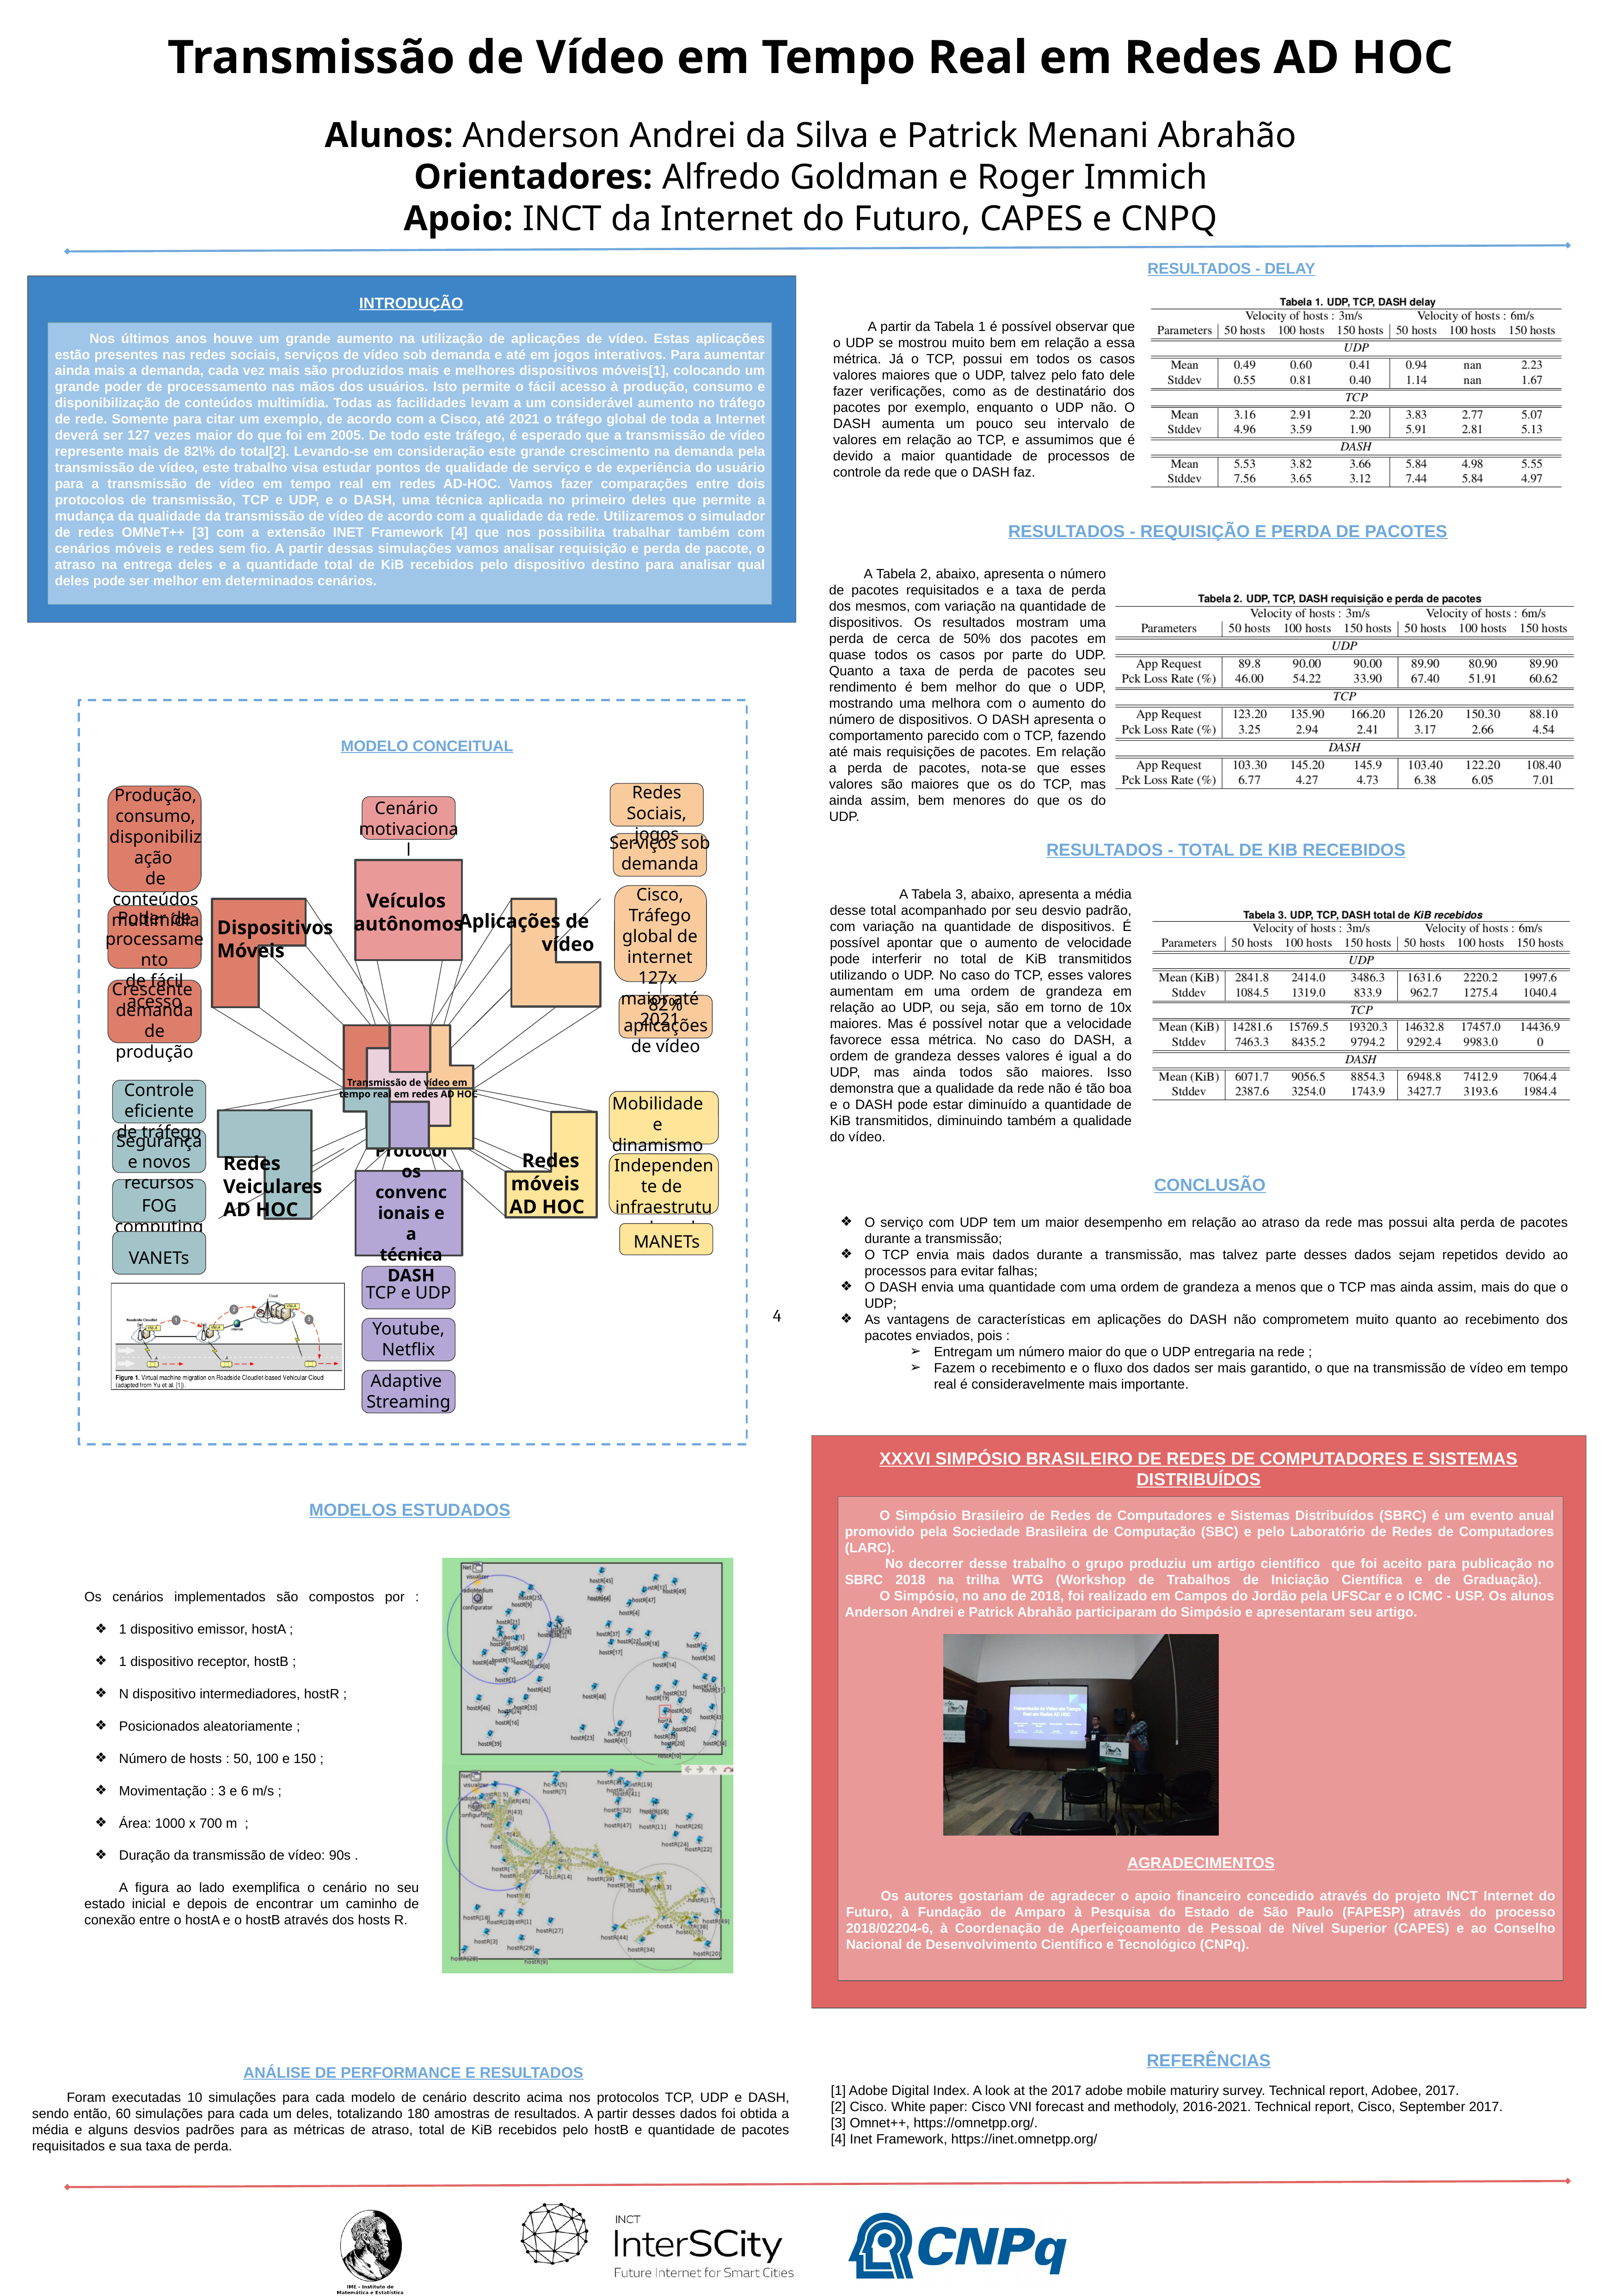

Transmissão de Vídeo em Tempo Real em Redes AD HOC
Alunos: Anderson Andrei da Silva e Patrick Menani Abrahão
Orientadores: Alfredo Goldman e Roger Immich
Apoio: INCT da Internet do Futuro, CAPES e CNPQ
RESULTADOS - DELAY
INTRODUÇÃO
	A partir da Tabela 1 é possível observar que o UDP se mostrou muito bem em relação a essa métrica. Já o TCP, possui em todos os casos valores maiores que o UDP, talvez pelo fato dele fazer verificações, como as de destinatário dos pacotes por exemplo, enquanto o UDP não. O DASH aumenta um pouco seu intervalo de valores em relação ao TCP, e assumimos que é devido a maior quantidade de processos de controle da rede que o DASH faz.
Nos últimos anos houve um grande aumento na utilização de aplicações de vídeo. Estas aplicações estão presentes nas redes sociais, serviços de vídeo sob demanda e até em jogos interativos. Para aumentar ainda mais a demanda, cada vez mais são produzidos mais e melhores dispositivos móveis[1], colocando um grande poder de processamento nas mãos dos usuários. Isto permite o fácil acesso à produção, consumo e disponibilização de conteúdos multimídia. Todas as facilidades levam a um considerável aumento no tráfego de rede. Somente para citar um exemplo, de acordo com a Cisco, até 2021 o tráfego global de toda a Internet deverá ser 127 vezes maior do que foi em 2005. De todo este tráfego, é esperado que a transmissão de vídeo represente mais de 82\% do total[2]. Levando-se em consideração este grande crescimento na demanda pela transmissão de vídeo, este trabalho visa estudar pontos de qualidade de serviço e de experiência do usuário para a transmissão de vídeo em tempo real em redes AD-HOC. Vamos fazer comparações entre dois protocolos de transmissão, TCP e UDP, e o DASH, uma técnica aplicada no primeiro deles que permite a mudança da qualidade da transmissão de vídeo de acordo com a qualidade da rede. Utilizaremos o simulador de redes OMNeT++ [3] com a extensão INET Framework [4] que nos possibilita trabalhar também com cenários móveis e redes sem fio. A partir dessas simulações vamos analisar requisição e perda de pacote, o atraso na entrega deles e a quantidade total de KiB recebidos pelo dispositivo destino para analisar qual deles pode ser melhor em determinados cenários.
RESULTADOS - REQUISIÇÃO E PERDA DE PACOTES
A Tabela 2, abaixo, apresenta o número de pacotes requisitados e a taxa de perda dos mesmos, com variação na quantidade de dispositivos. Os resultados mostram uma perda de cerca de 50% dos pacotes em quase todos os casos por parte do UDP. Quanto a taxa de perda de pacotes seu rendimento é bem melhor do que o UDP, mostrando uma melhora com o aumento do número de dispositivos. O DASH apresenta o comportamento parecido com o TCP, fazendo até mais requisições de pacotes. Em relação a perda de pacotes, nota-se que esses valores são maiores que os do TCP, mas ainda assim, bem menores do que os do UDP.
MODELO CONCEITUAL
Redes Sociais,
jogos
Produção,
consumo,
disponibilização
de conteúdos multimídia
Cenário
motivacional
Serviços sob
demanda
RESULTADOS - TOTAL DE KIB RECEBIDOS
Cisco,
Tráfego global de internet 127x
maior até 2021
	A Tabela 3, abaixo, apresenta a média desse total acompanhado por seu desvio padrão, com variação na quantidade de dispositivos. É possível apontar que o aumento de velocidade pode interferir no total de KiB transmitidos utilizando o UDP. No caso do TCP, esses valores aumentam em uma ordem de grandeza em relação ao UDP, ou seja, são em torno de 10x maiores. Mas é possível notar que a velocidade favorece essa métrica. No caso do DASH, a ordem de grandeza desses valores é igual a do UDP, mas ainda todos são maiores. Isso demonstra que a qualidade da rede não é tão boa e o DASH pode estar diminuído a quantidade de KiB transmitidos, diminuindo também a qualidade do vídeo.
Veículos
autônomos
Poder de processamento
de fácil acesso
Aplicações de
vídeo
Dispositivos
Móveis
Crescente
demanda de produção
82% aplicações de vídeo
Transmissão de vídeo em
tempo real em redes AD HOC
Controle eficiente
de tráfego
Mobilidade e
dinamismo
Independente de
infraestrutura de rede
Segurança
e novos recursos
Redes
móveis
AD HOC
Redes
Veiculares
AD HOC
CONCLUSÃO
Protocolos convencionais e a técnica DASH
FOG computing
O serviço com UDP tem um maior desempenho em relação ao atraso da rede mas possui alta perda de pacotes durante a transmissão;
O TCP envia mais dados durante a transmissão, mas talvez parte desses dados sejam repetidos devido ao processos para evitar falhas;
O DASH envia uma quantidade com uma ordem de grandeza a menos que o TCP mas ainda assim, mais do que o UDP;
As vantagens de características em aplicações do DASH não comprometem muito quanto ao recebimento dos pacotes enviados, pois :
Entregam um número maior do que o UDP entregaria na rede ;
Fazem o recebimento e o fluxo dos dados ser mais garantido, o que na transmissão de vídeo em tempo real é consideravelmente mais importante.
MANETs
VANETs
TCP e UDP
Youtube,
Netflix
Adaptive
Streaming
XXXVI SIMPÓSIO BRASILEIRO DE REDES DE COMPUTADORES E SISTEMAS DISTRIBUÍDOS
MODELOS ESTUDADOS
O Simpósio Brasileiro de Redes de Computadores e Sistemas Distribuídos (SBRC) é um evento anual promovido pela Sociedade Brasileira de Computação (SBC) e pelo Laboratório de Redes de Computadores (LARC).
	 No decorrer desse trabalho o grupo produziu um artigo científico que foi aceito para publicação no SBRC 2018 na trilha WTG (Workshop de Trabalhos de Iniciação Científica e de Graduação).
	O Simpósio, no ano de 2018, foi realizado em Campos do Jordão pela UFSCar e o ICMC - USP. Os alunos Anderson Andrei e Patrick Abrahão participaram do Simpósio e apresentaram seu artigo.
Os cenários implementados são compostos por :
1 dispositivo emissor, hostA ;
1 dispositivo receptor, hostB ;
N dispositivo intermediadores, hostR ;
Posicionados aleatoriamente ;
Número de hosts : 50, 100 e 150 ;
Movimentação : 3 e 6 m/s ;
Área: 1000 x 700 m ;
Duração da transmissão de vídeo: 90s .
	A figura ao lado exemplifica o cenário no seu estado inicial e depois de encontrar um caminho de conexão entre o hostA e o hostB através dos hosts R.
AGRADECIMENTOS
Os autores gostariam de agradecer o apoio financeiro concedido através do projeto INCT Internet do Futuro, à Fundação de Amparo à Pesquisa do Estado de São Paulo (FAPESP) através do processo 2018/02204-6, à Coordenação de Aperfeiçoamento de Pessoal de Nível Superior (CAPES) e ao Conselho Nacional de Desenvolvimento Científico e Tecnológico (CNPq).
REFERÊNCIAS
ANÁLISE DE PERFORMANCE E RESULTADOS
[1] Adobe Digital Index. A look at the 2017 adobe mobile maturiry survey. Technical report, Adobee, 2017.
[2] Cisco. White paper: Cisco VNI forecast and methodoly, 2016-2021. Technical report, Cisco, September 2017.
[3] Omnet++, https://omnetpp.org/.
[4] Inet Framework, https://inet.omnetpp.org/
Foram executadas 10 simulações para cada modelo de cenário descrito acima nos protocolos TCP, UDP e DASH, sendo então, 60 simulações para cada um deles, totalizando 180 amostras de resultados. A partir desses dados foi obtida a média e alguns desvios padrões para as métricas de atraso, total de KiB recebidos pelo hostB e quantidade de pacotes requisitados e sua taxa de perda.